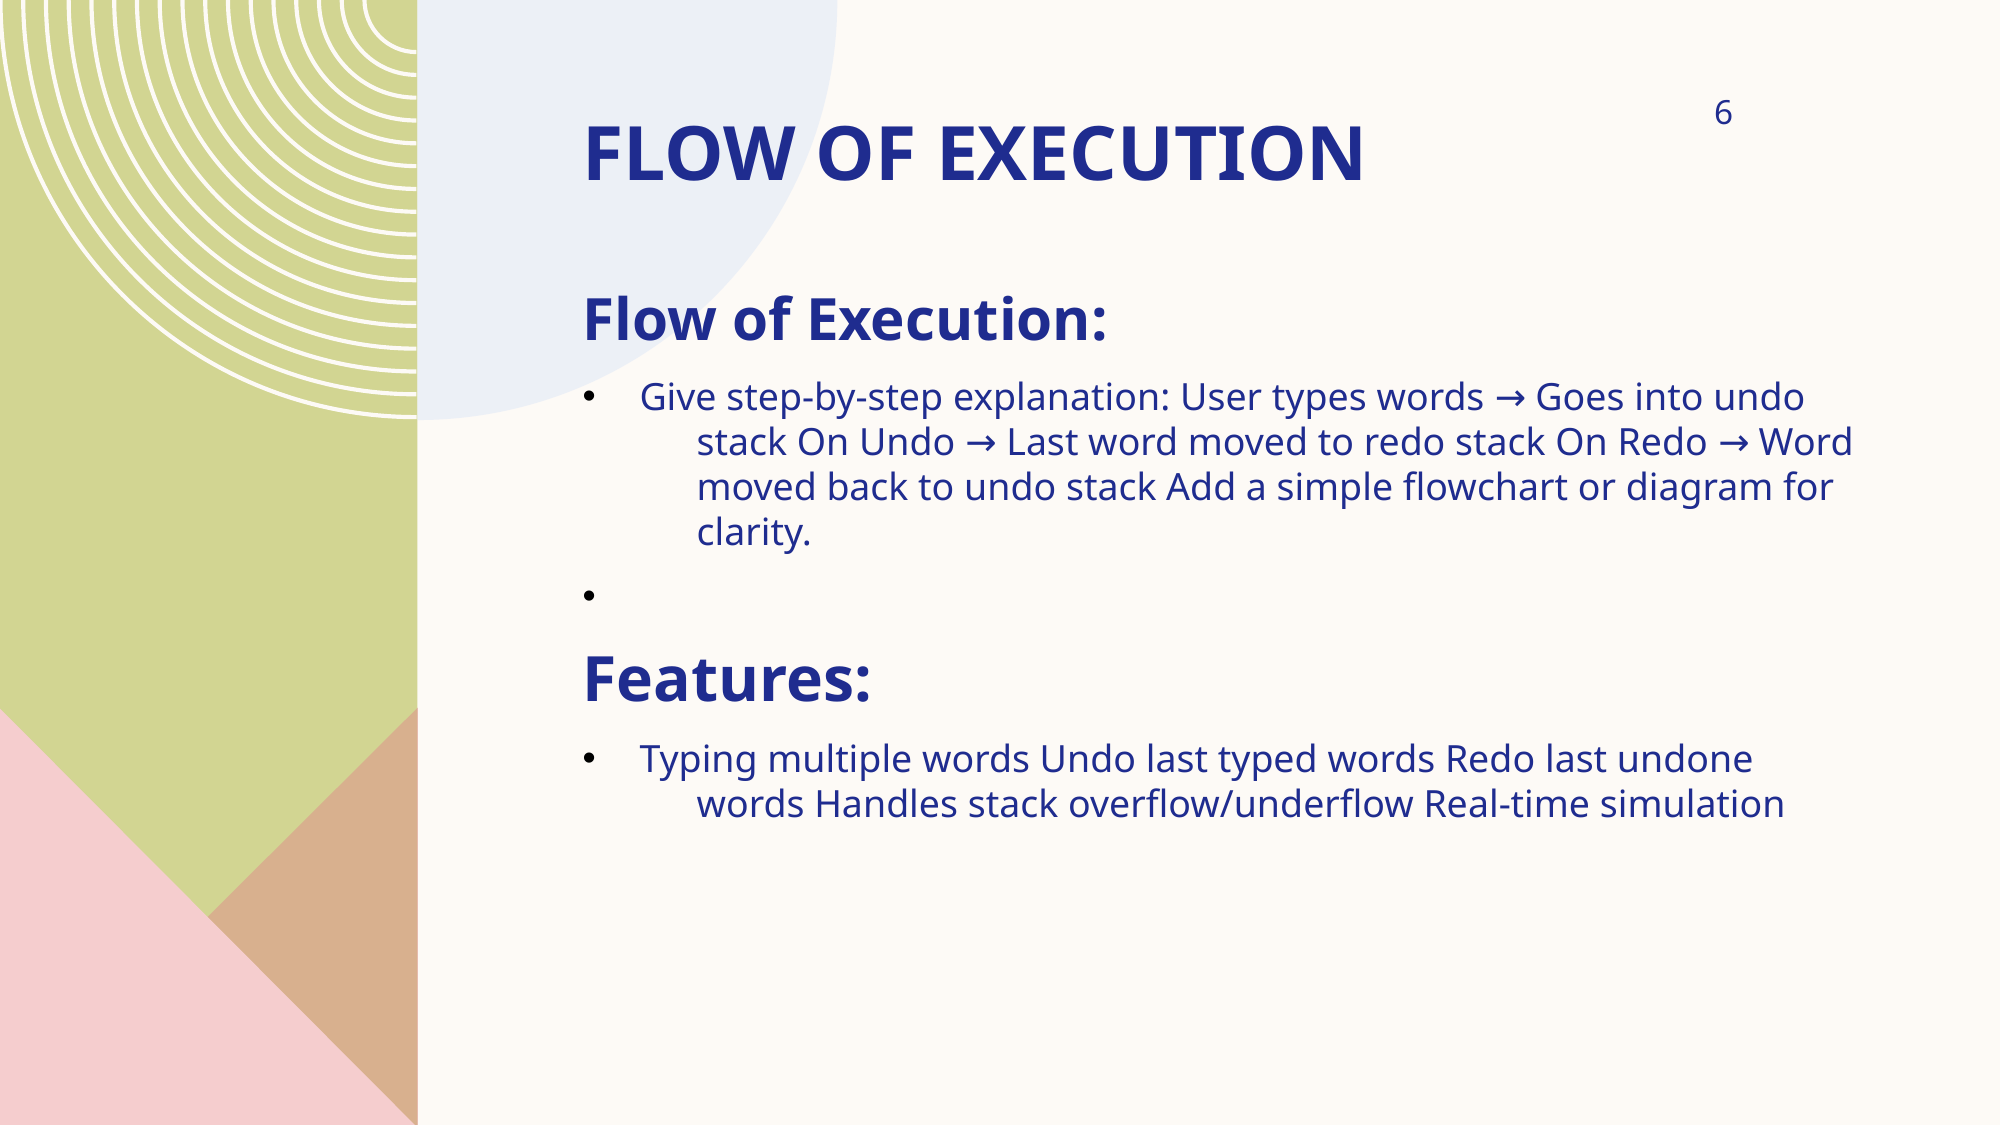

# Flow of Execution
Flow of Execution:
Give step-by-step explanation: User types words → Goes into undo stack On Undo → Last word moved to redo stack On Redo → Word moved back to undo stack Add a simple flowchart or diagram for clarity.
Features:
Typing multiple words Undo last typed words Redo last undone words Handles stack overflow/underflow Real-time simulation